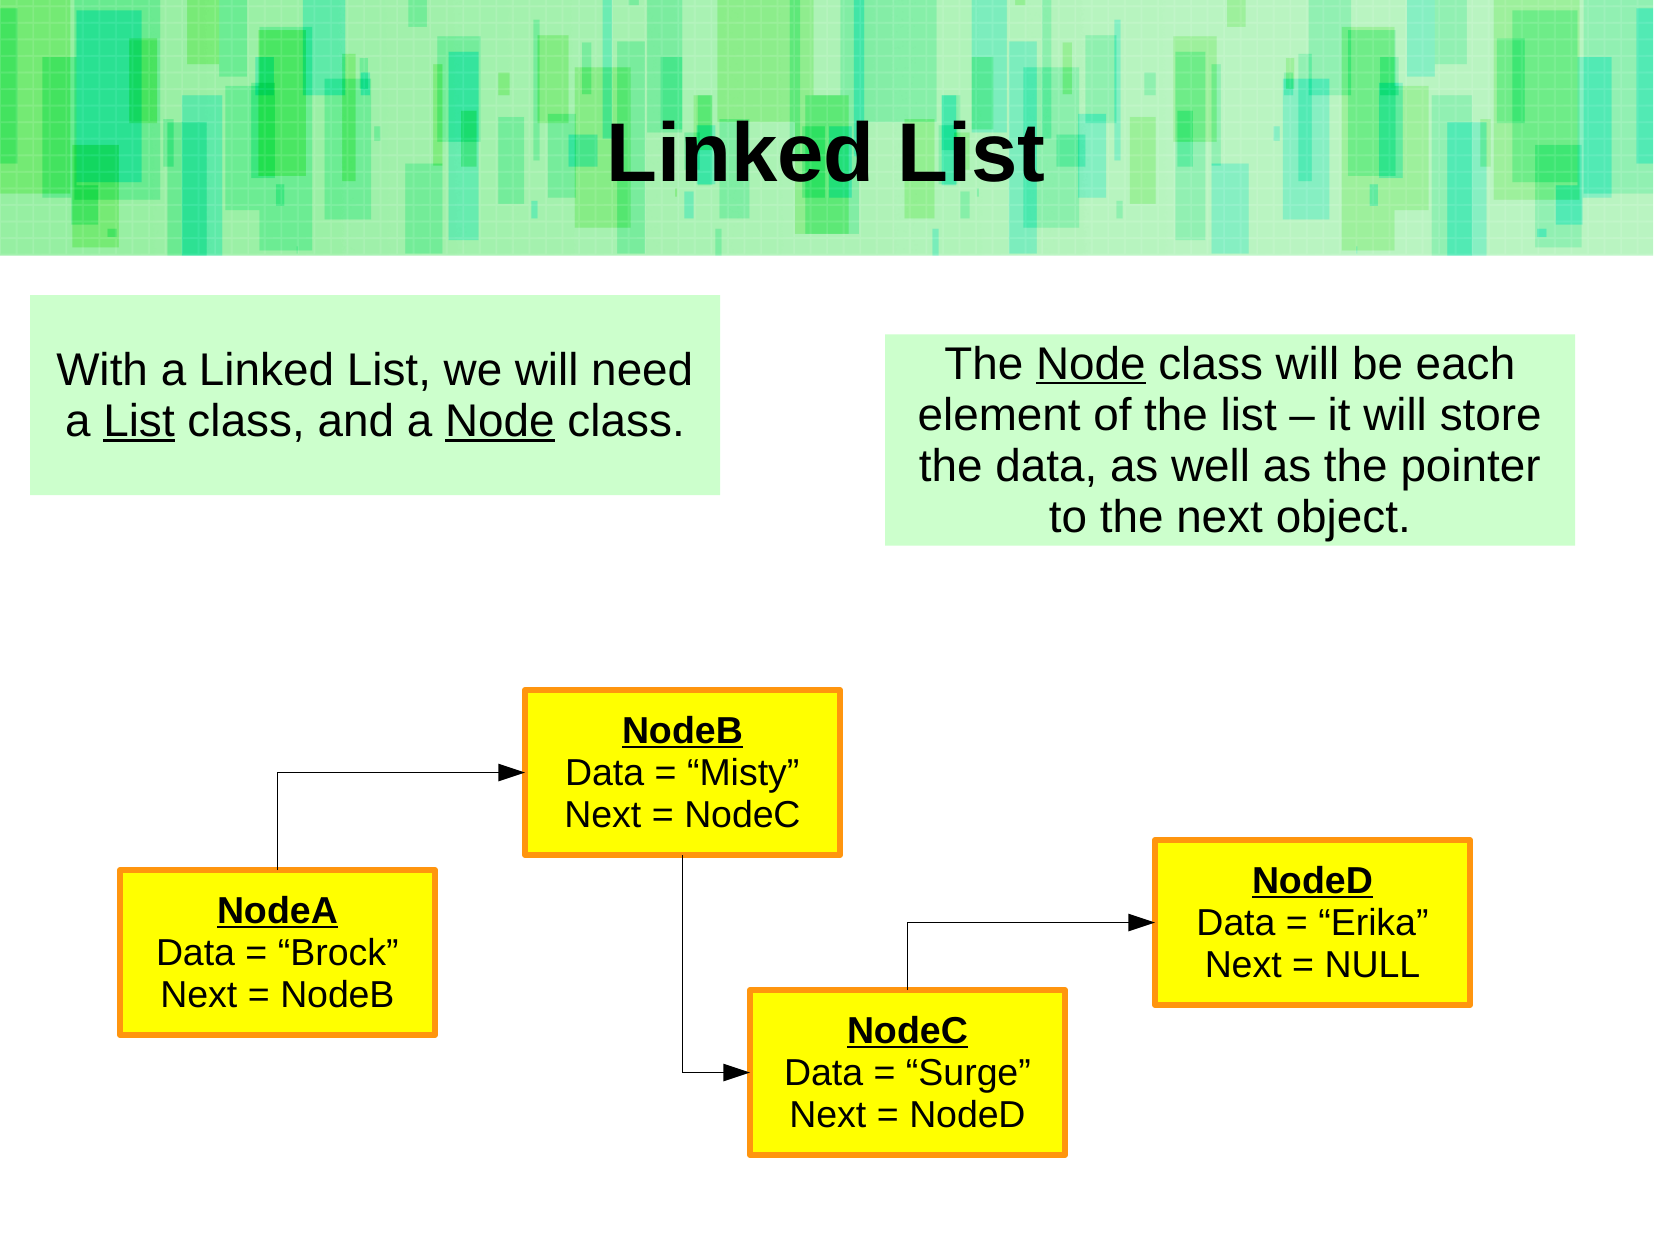

# Linked List
With a Linked List, we will need a List class, and a Node class.
The Node class will be each element of the list – it will store the data, as well as the pointer to the next object.
NodeB
Data = “Misty”
Next = NodeC
NodeD
Data = “Erika”
Next = NULL
NodeA
Data = “Brock”
Next = NodeB
NodeC
Data = “Surge”
Next = NodeD